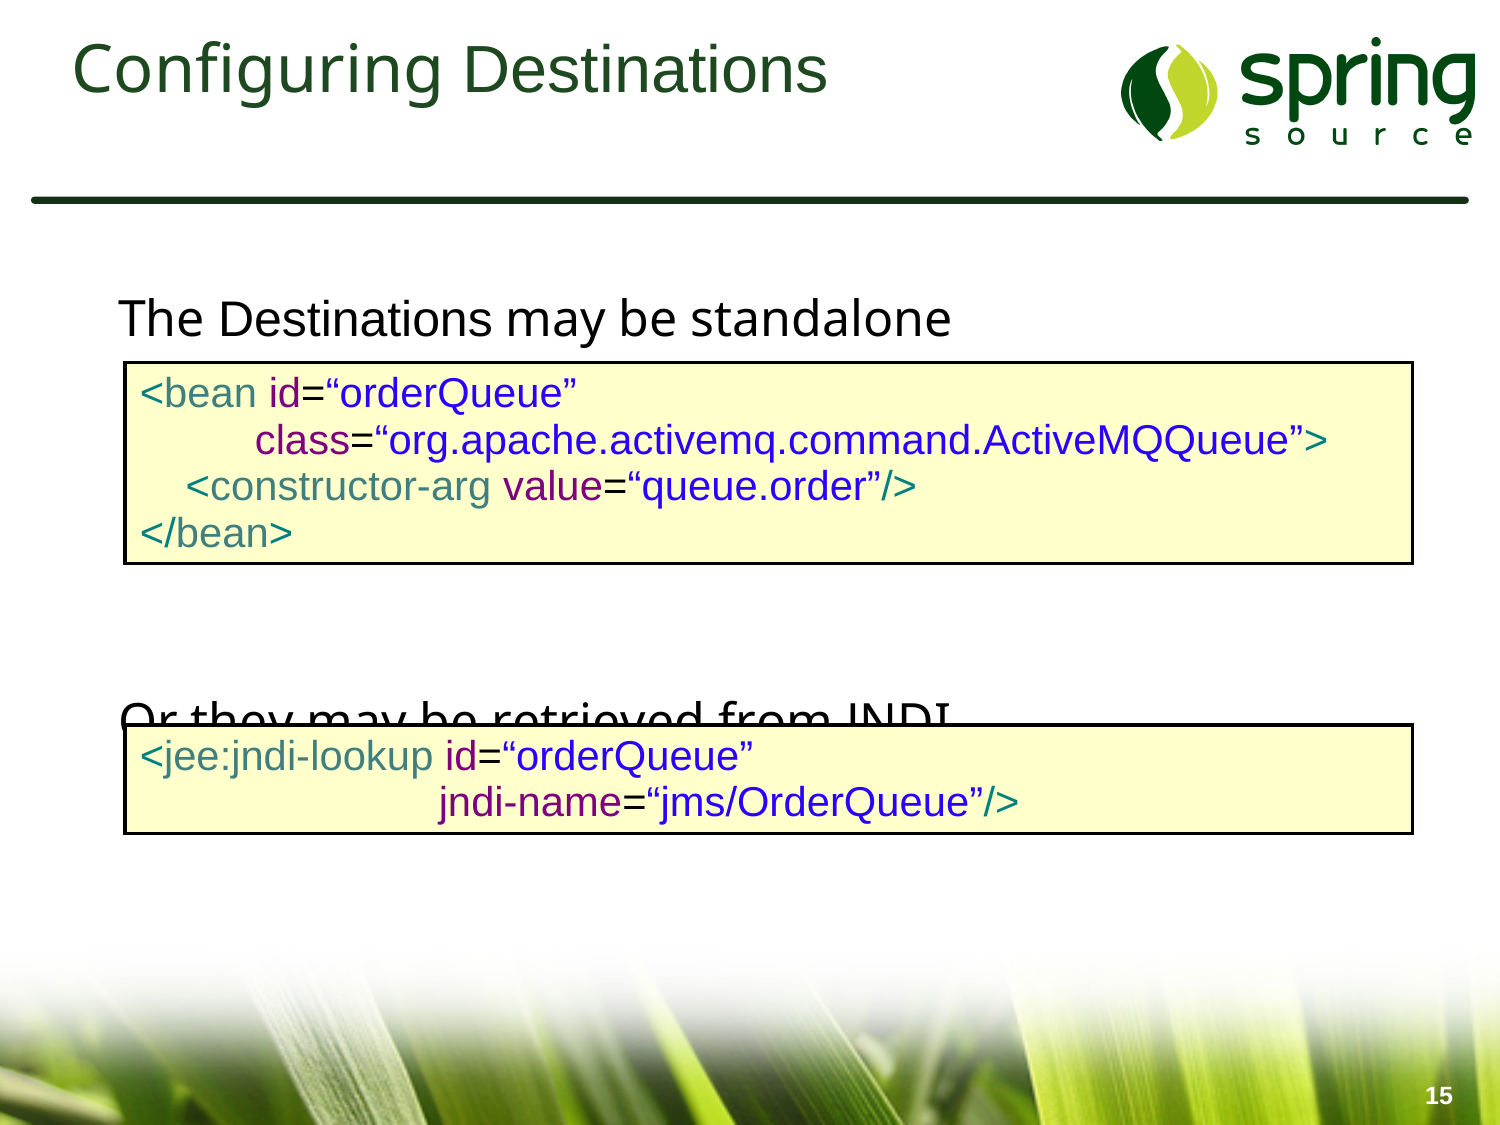

# Configuring Destinations
The Destinations may be standalone
Or they may be retrieved from JNDI
<bean id=“orderQueue”
 class=“org.apache.activemq.command.ActiveMQQueue”>
 <constructor-arg value=“queue.order”/>
</bean>
<jee:jndi-lookup id=“orderQueue”
 jndi-name=“jms/OrderQueue”/>